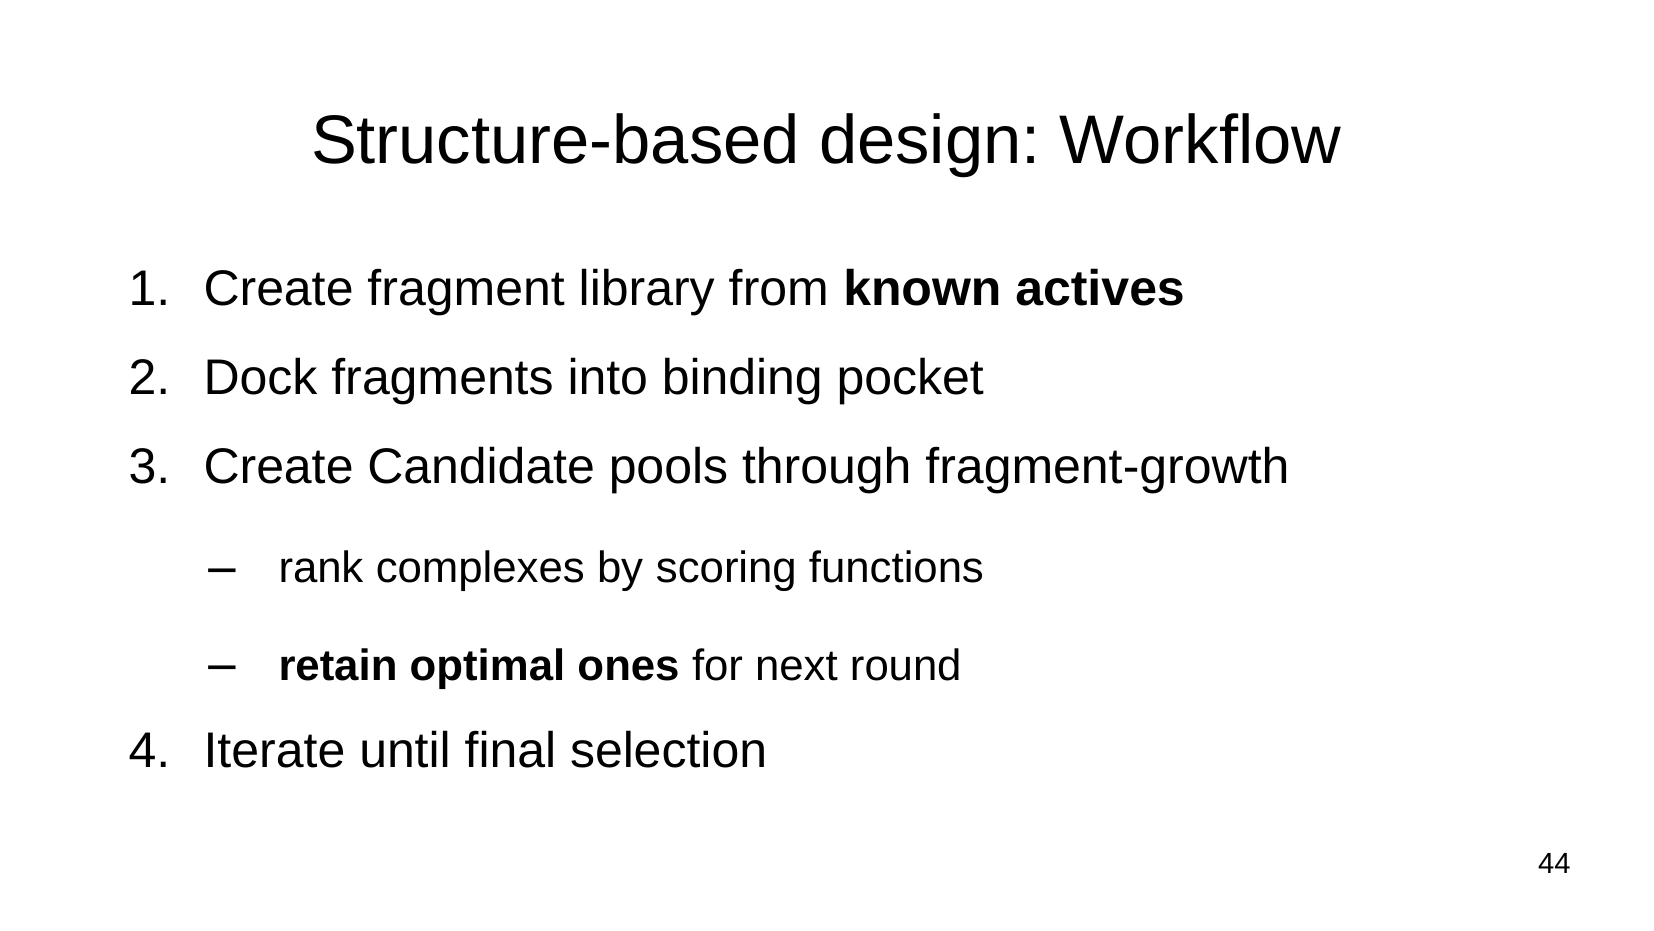

Structure-based design: Workflow
# Create fragment library from known actives
Dock fragments into binding pocket
Create Candidate pools through fragment-growth
rank complexes by scoring functions
retain optimal ones for next round
Iterate until final selection
44